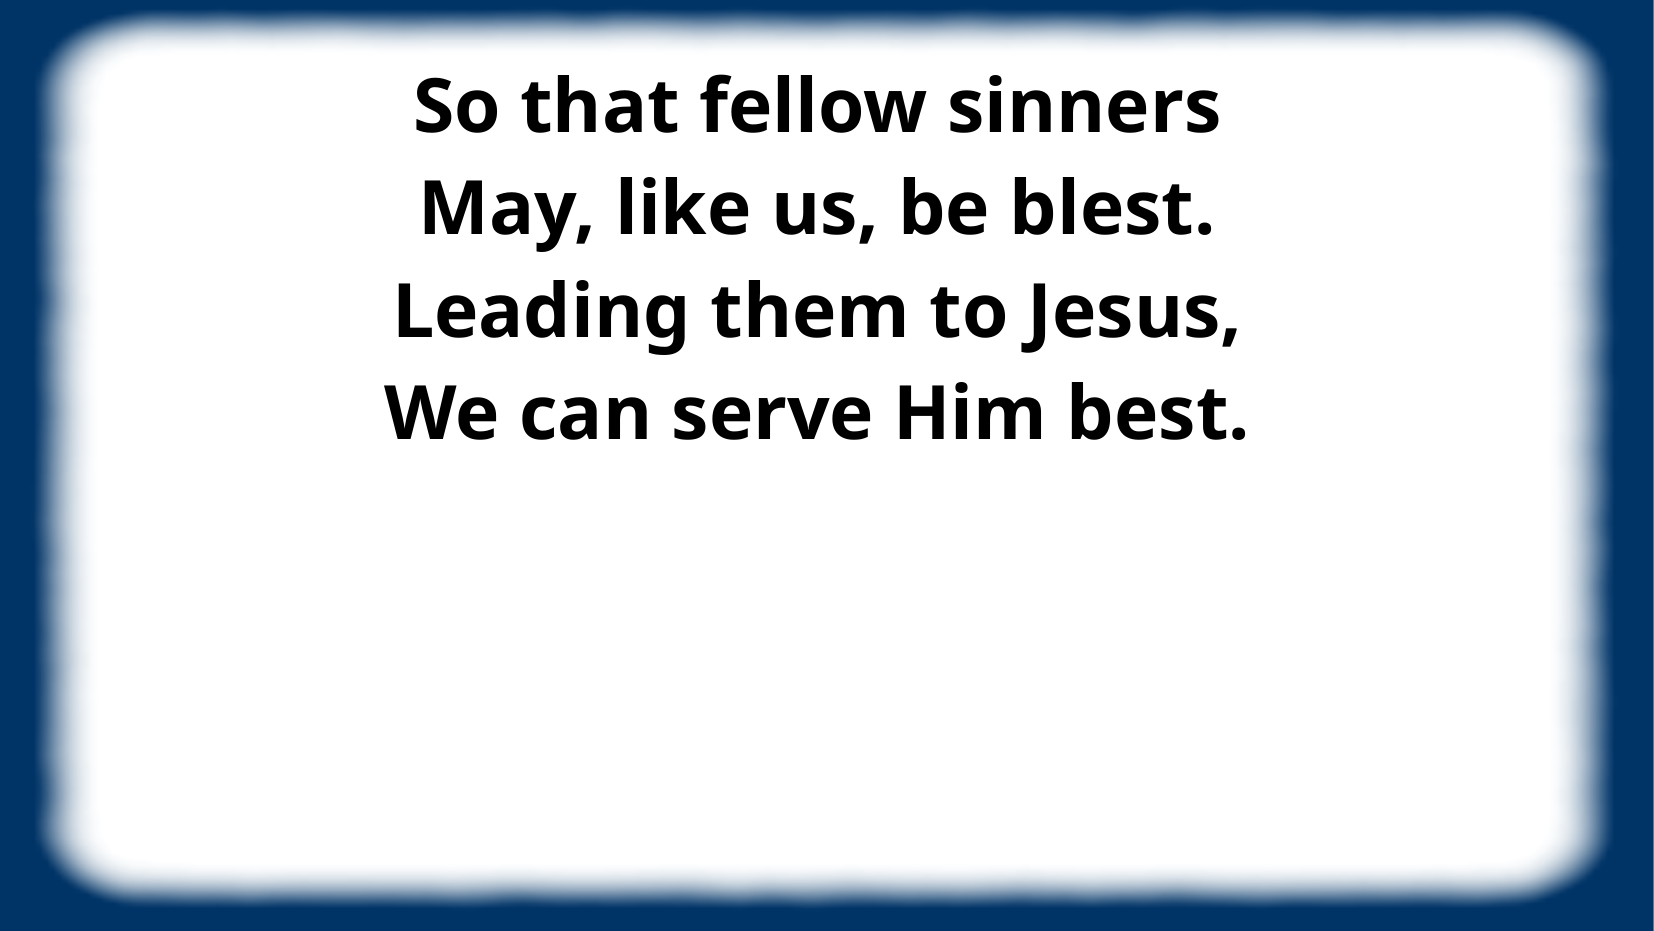

So that fellow sinners
May, like us, be blest.
Leading them to Jesus,
We can serve Him best.